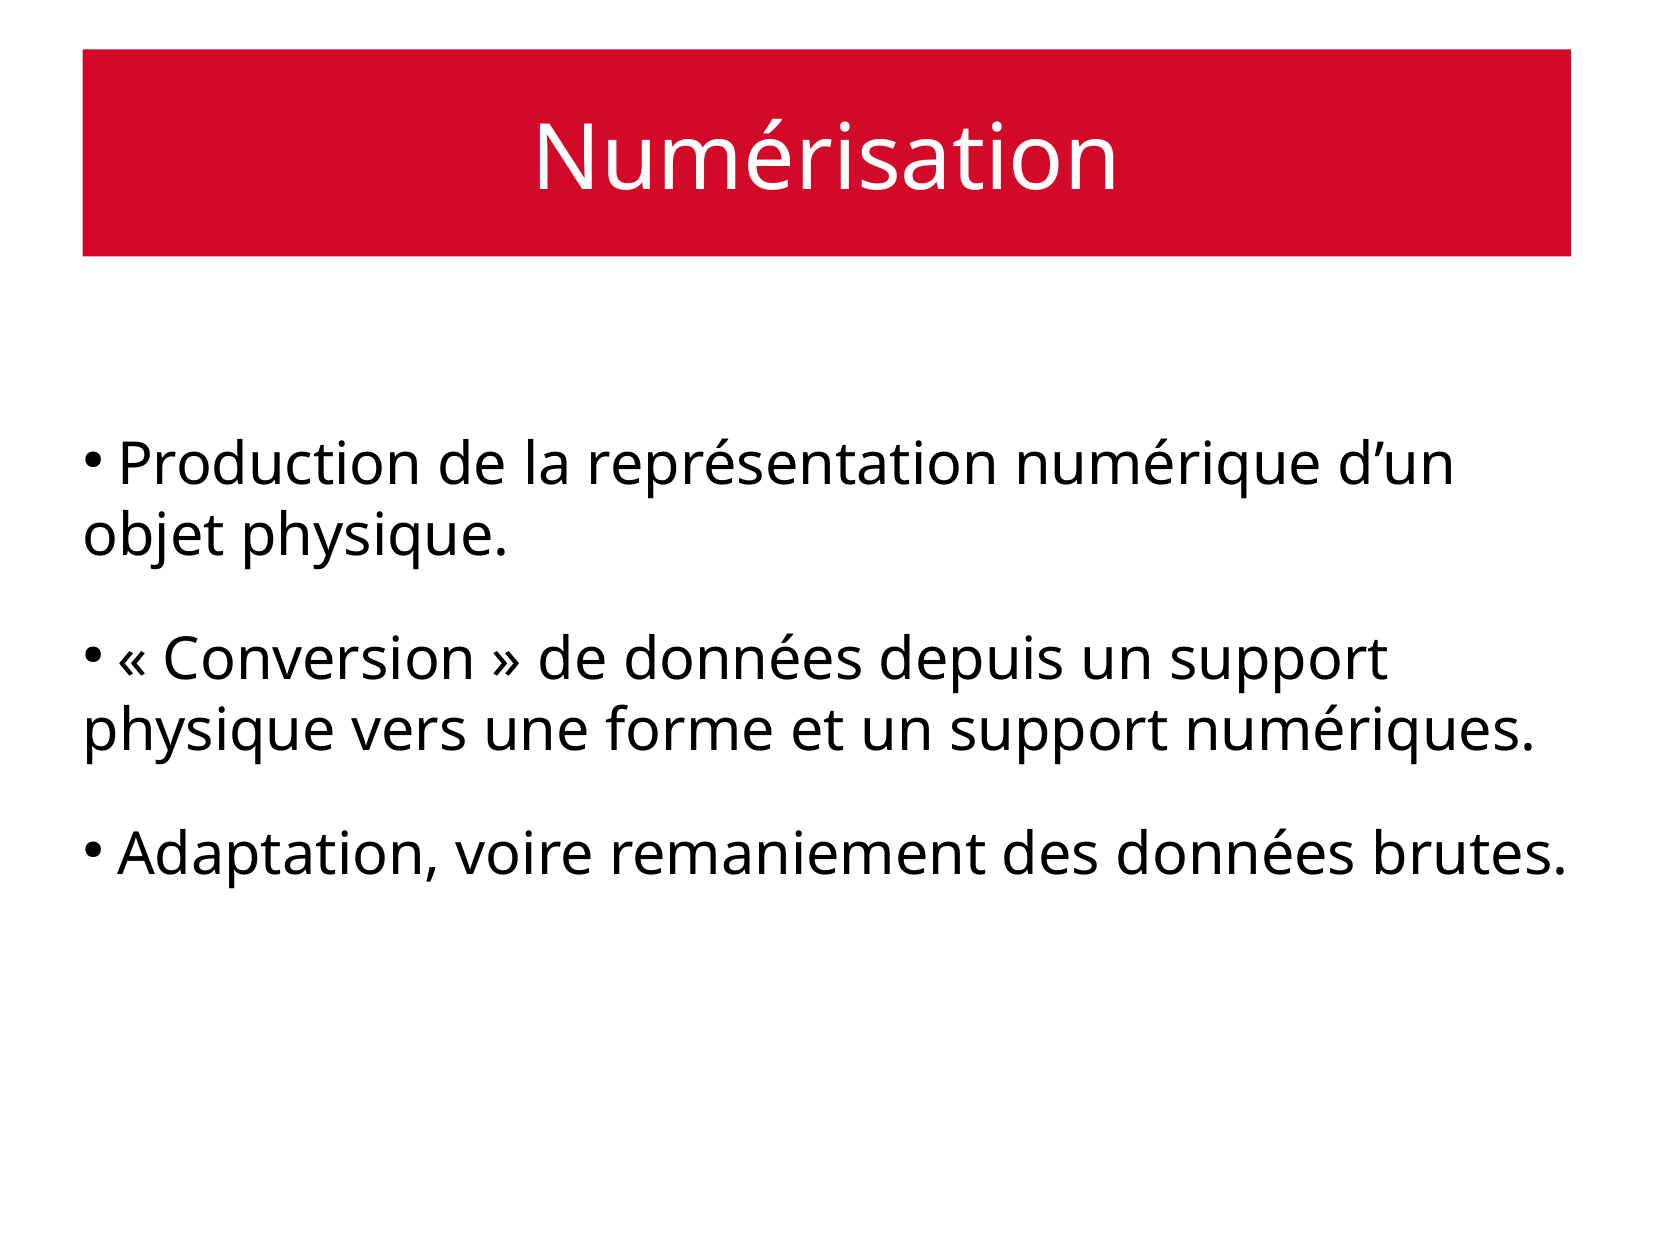

# Numérisation
 Production de la représentation numérique d’un objet physique.
 « Conversion » de données depuis un support physique vers une forme et un support numériques.
 Adaptation, voire remaniement des données brutes.